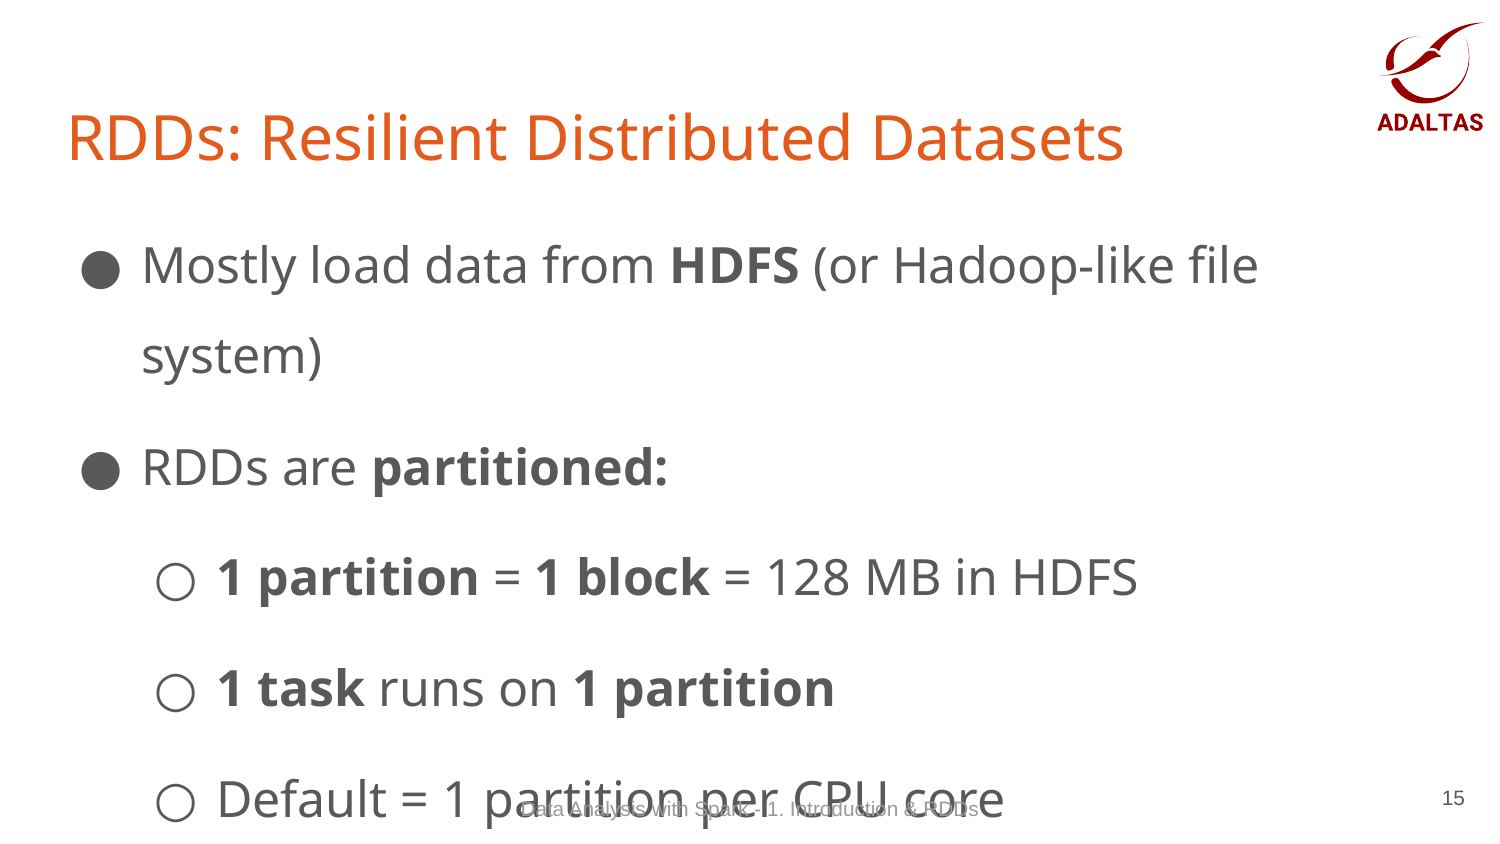

RDDs: Resilient Distributed Datasets
# Mostly load data from HDFS (or Hadoop-like file system)
RDDs are partitioned:
1 partition = 1 block = 128 MB in HDFS
1 task runs on 1 partition
Default = 1 partition per CPU core
Data Analysis with Spark - 1. Introduction & RDDs